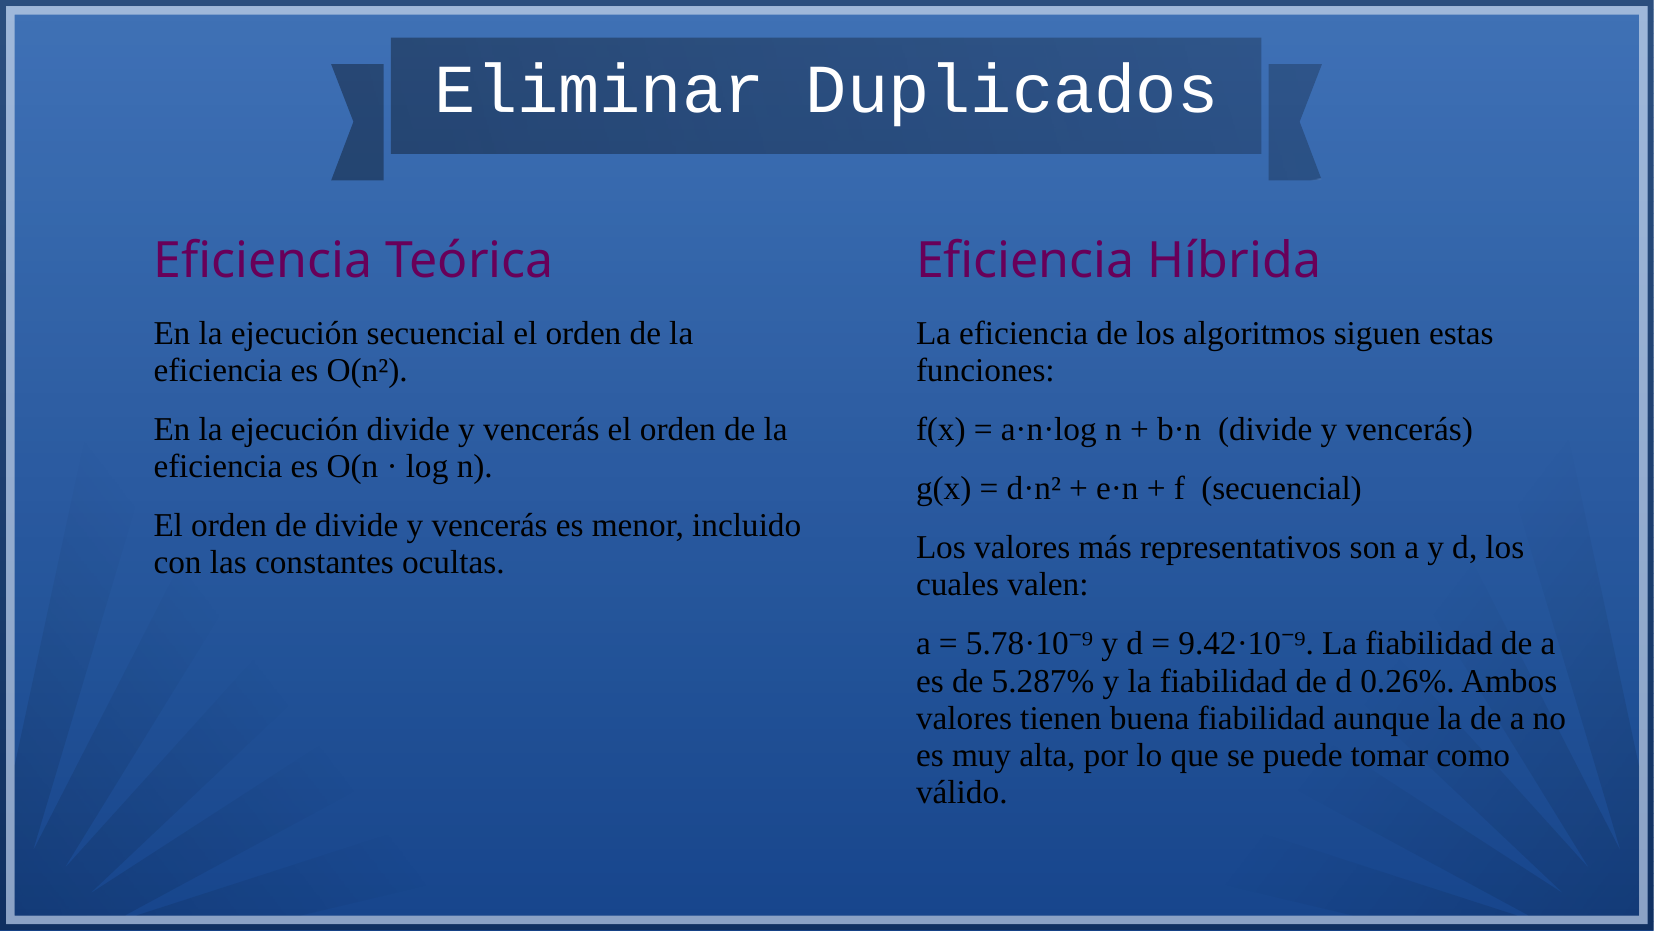

# Eliminar Duplicados
Eficiencia Teórica
En la ejecución secuencial el orden de la eficiencia es O(n²).
En la ejecución divide y vencerás el orden de la eficiencia es O(n · log n).
El orden de divide y vencerás es menor, incluido con las constantes ocultas.
Eficiencia Híbrida
La eficiencia de los algoritmos siguen estas funciones:
f(x) = a·n·log n + b·n (divide y vencerás)
g(x) = d·n² + e·n + f (secuencial)
Los valores más representativos son a y d, los cuales valen:
a = 5.78·10⁻⁹ y d = 9.42·10⁻⁹. La fiabilidad de a es de 5.287% y la fiabilidad de d 0.26%. Ambos valores tienen buena fiabilidad aunque la de a no es muy alta, por lo que se puede tomar como válido.